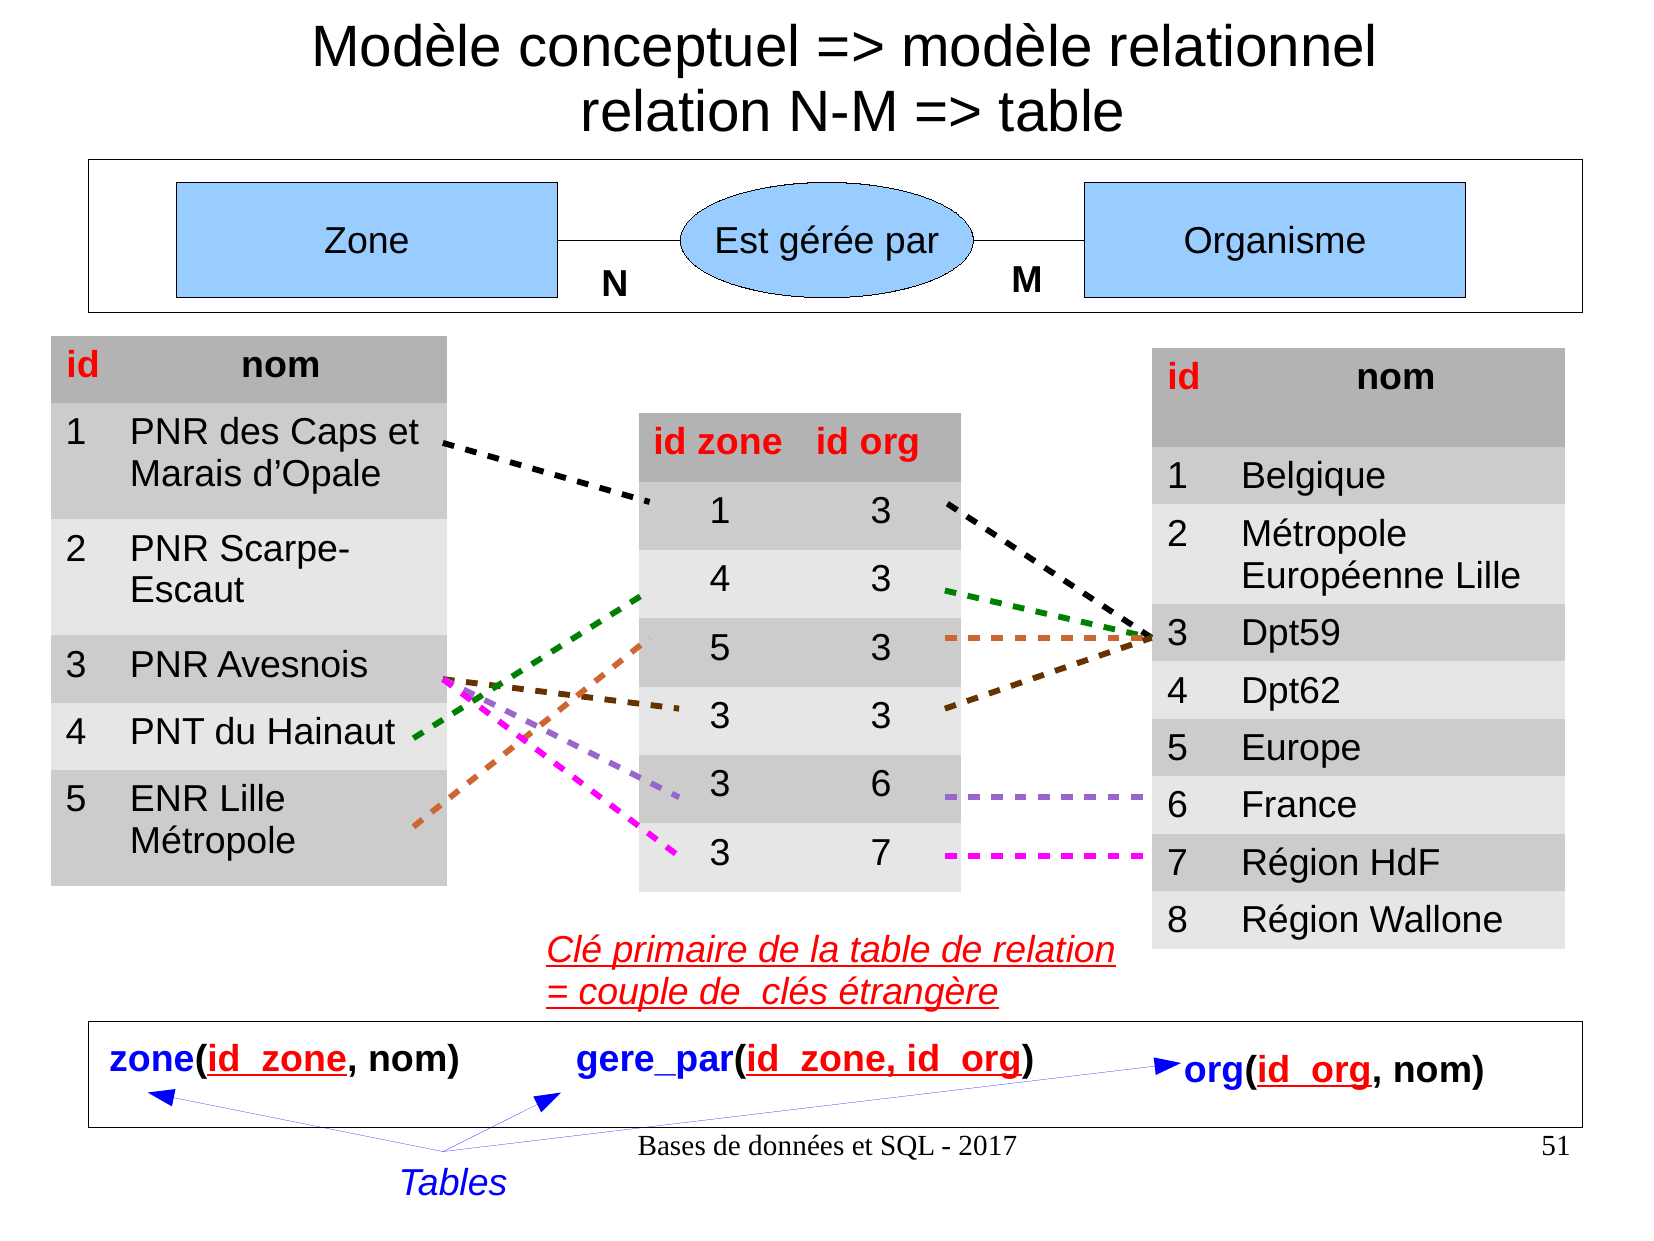

# Modèle conceptuel => modèle relationnel  relation N-M => table
Zone
Est gérée par
Organisme
M
N
| id | nom |
| --- | --- |
| 1 | PNR des Caps et Marais d’Opale |
| 2 | PNR Scarpe-Escaut |
| 3 | PNR Avesnois |
| 4 | PNT du Hainaut |
| 5 | ENR Lille Métropole |
| id | nom |
| --- | --- |
| 1 | Belgique |
| 2 | Métropole Européenne Lille |
| 3 | Dpt59 |
| 4 | Dpt62 |
| 5 | Europe |
| 6 | France |
| 7 | Région HdF |
| 8 | Région Wallone |
| id zone | id org |
| --- | --- |
| 1 | 3 |
| 4 | 3 |
| 5 | 3 |
| 3 | 3 |
| 3 | 6 |
| 3 | 7 |
Clé primaire de la table de relation = couple de clés étrangère
zone(id_zone, nom)
gere_par(id_zone, id_org)
org(id_org, nom)
Bases de données et SQL - 2017
51
Tables